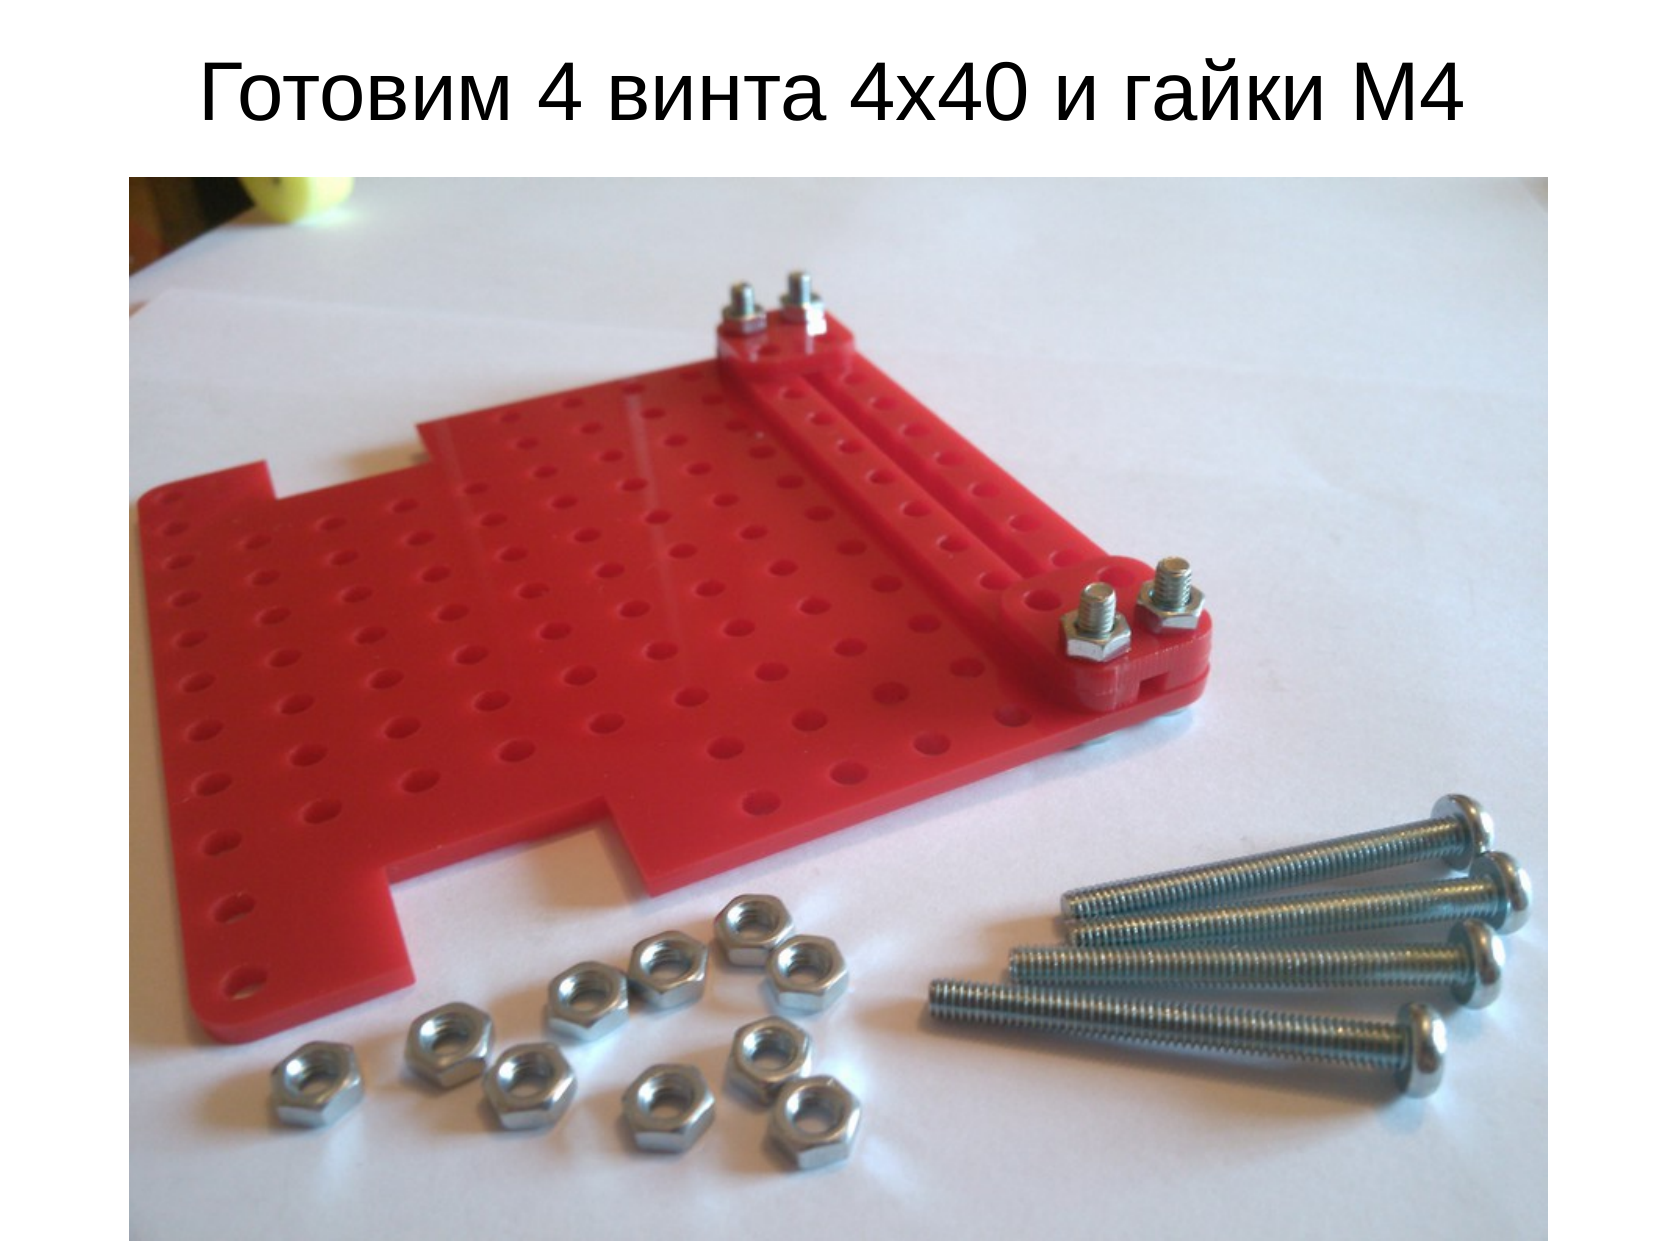

# Готовим 4 винта 4x40 и гайки M4